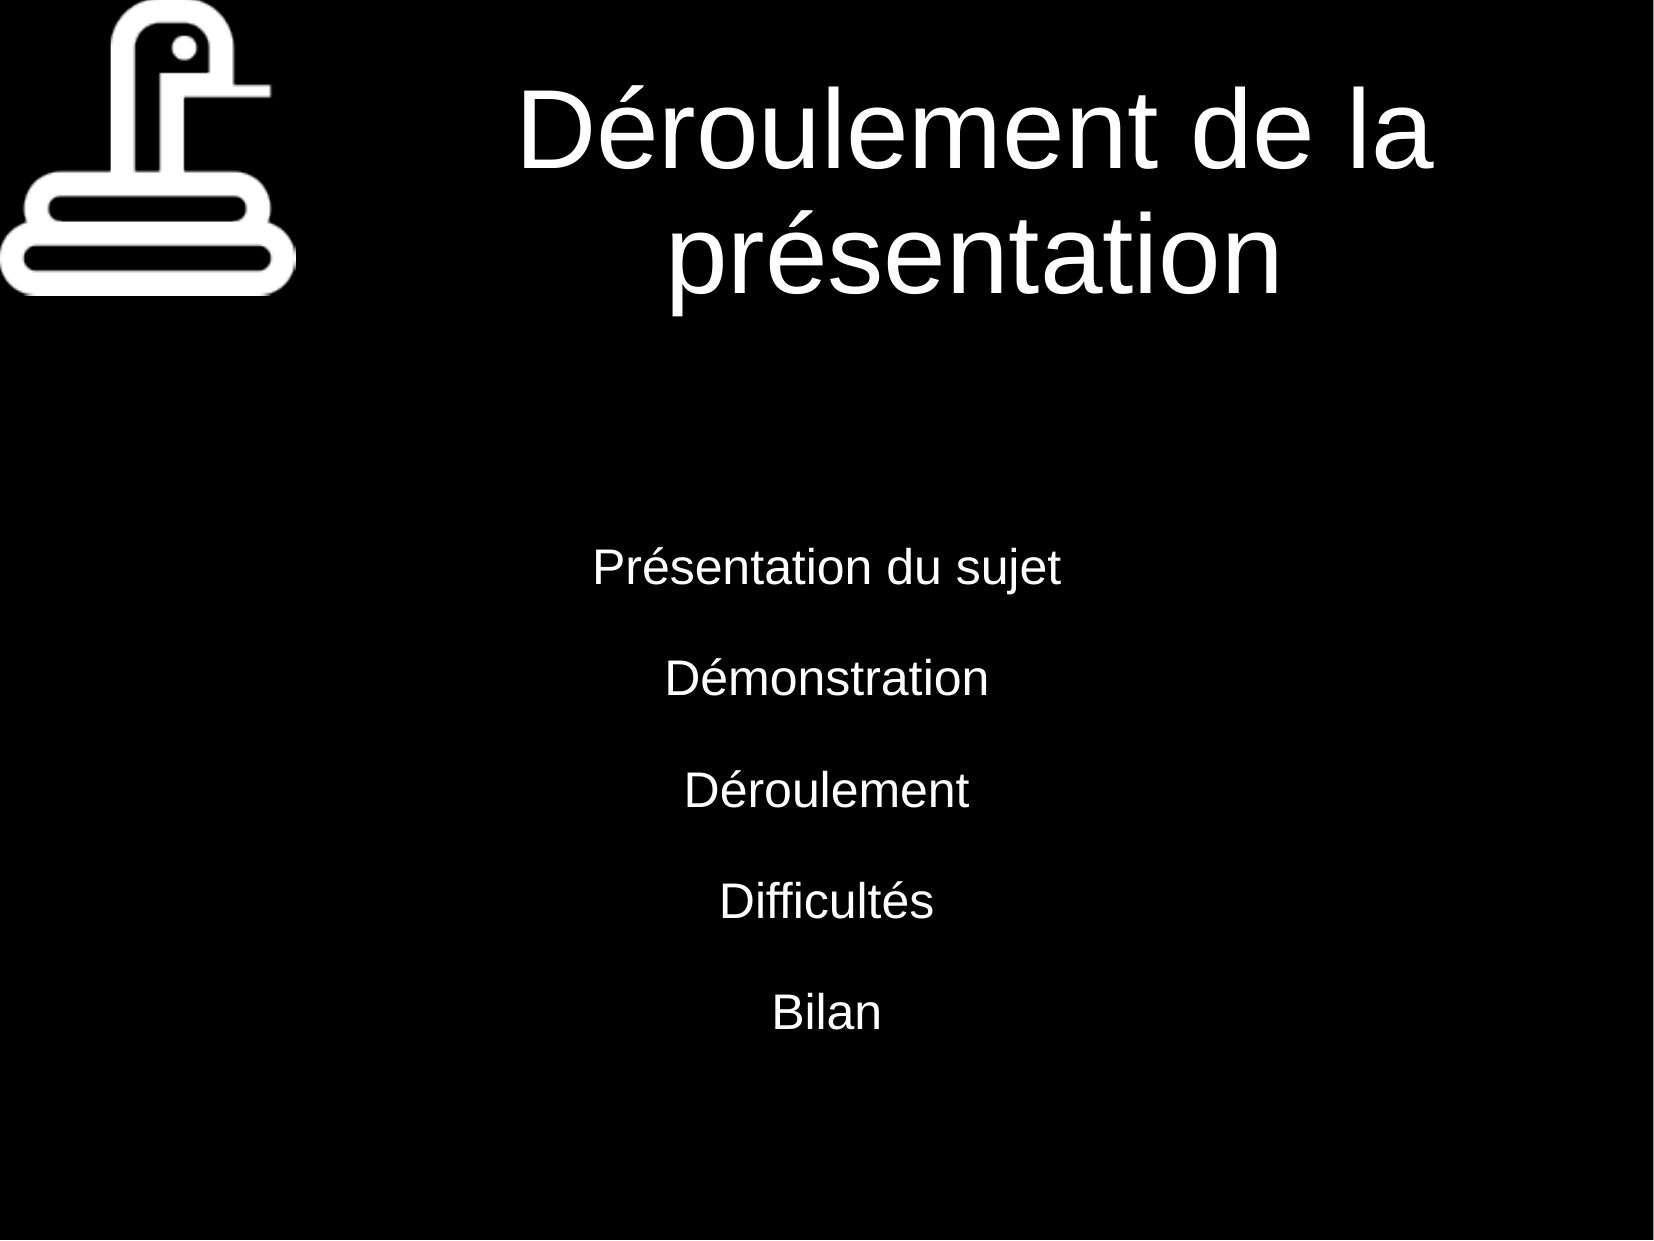

# Déroulement de la présentation
Présentation du sujet
Démonstration
Déroulement
Difficultés
Bilan